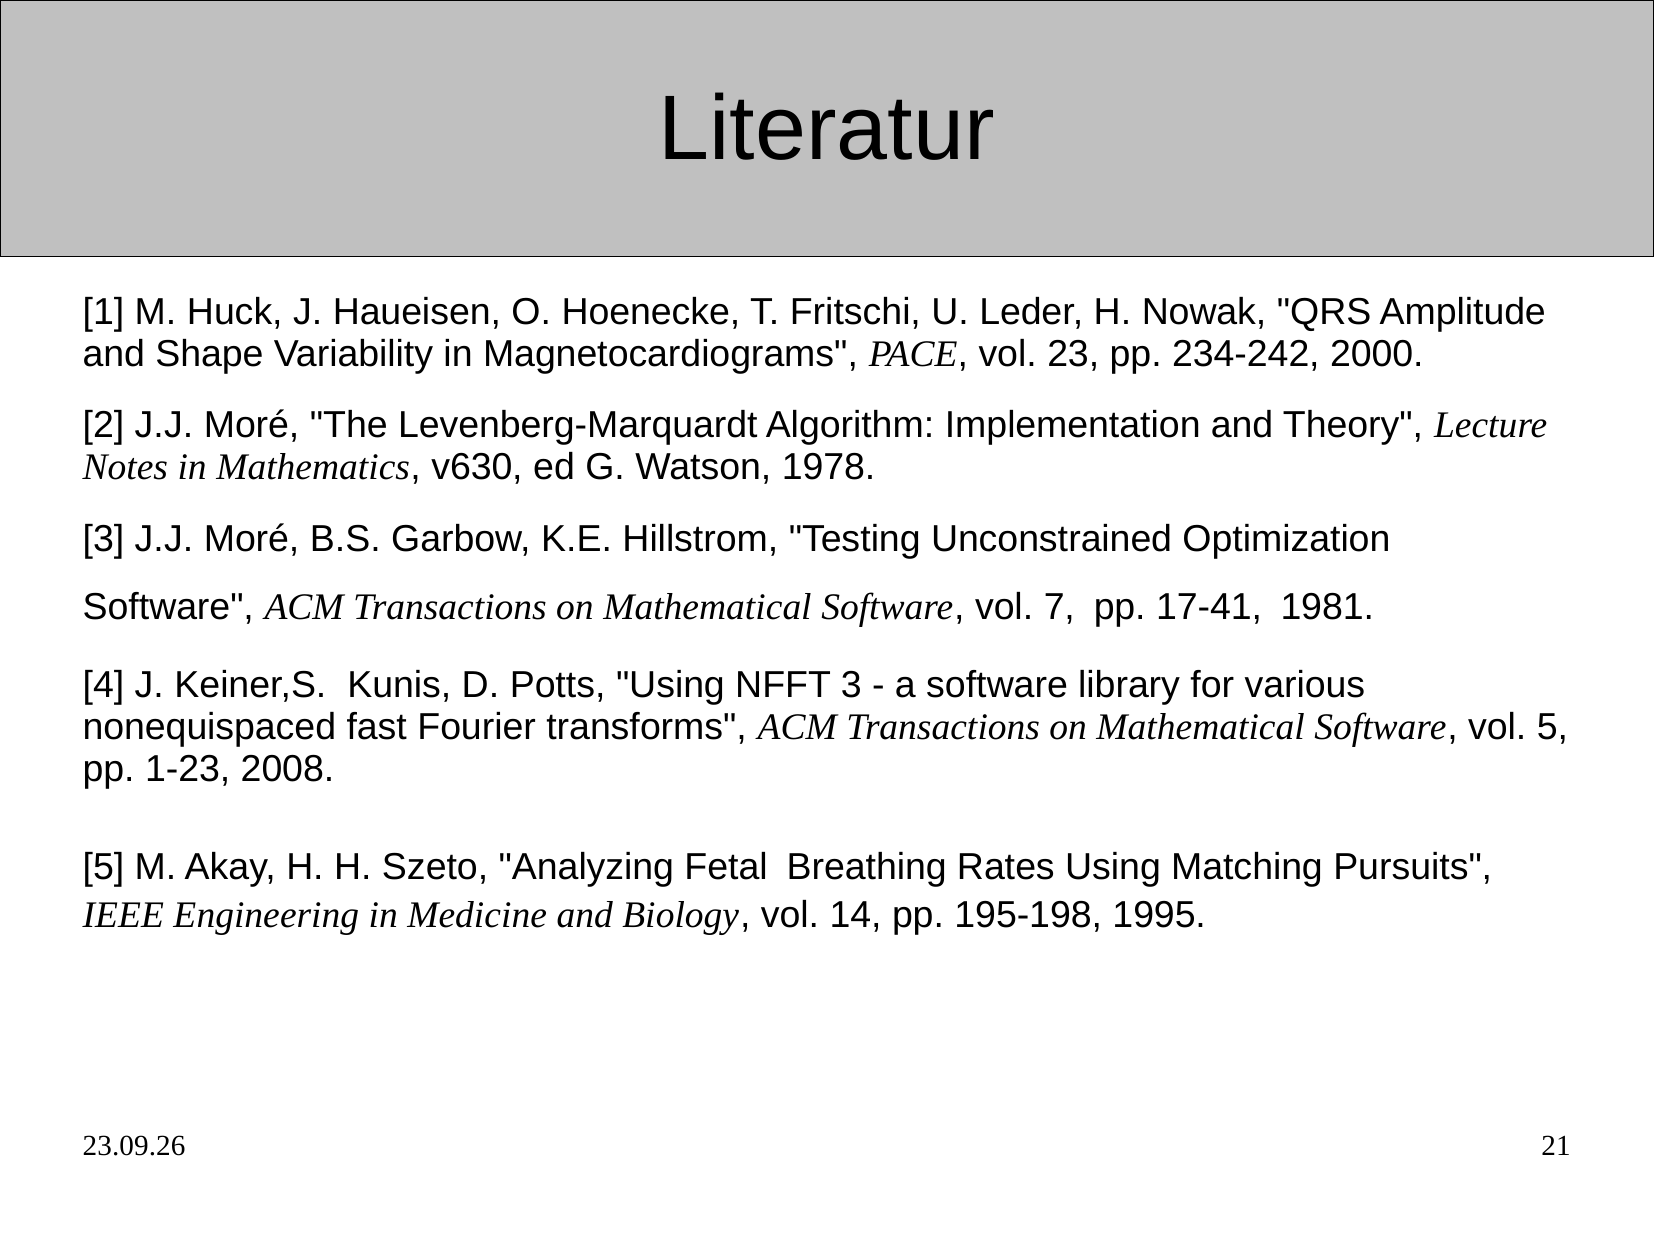

Literatur
#
[1] M. Huck, J. Haueisen, O. Hoenecke, T. Fritschi, U. Leder, H. Nowak, "QRS Amplitude and Shape Variability in Magnetocardiograms", PACE, vol. 23, pp. 234-242, 2000.
[2] J.J. Moré, "The Levenberg-Marquardt Algorithm: Implementation and Theory", Lecture Notes in Mathematics, v630, ed G. Watson, 1978.
[3] J.J. Moré, B.S. Garbow, K.E. Hillstrom, "Testing Unconstrained Optimization Software", ACM Transactions on Mathematical Software, vol. 7, pp. 17-41, 1981.
[4] J. Keiner,S. Kunis, D. Potts, "Using NFFT 3 - a software library for various nonequispaced fast Fourier transforms", ACM Transactions on Mathematical Software, vol. 5, pp. 1-23, 2008.
[5] M. Akay, H. H. Szeto, "Analyzing Fetal Breathing Rates Using Matching Pursuits", IEEE Engineering in Medicine and Biology, vol. 14, pp. 195-198, 1995.
21